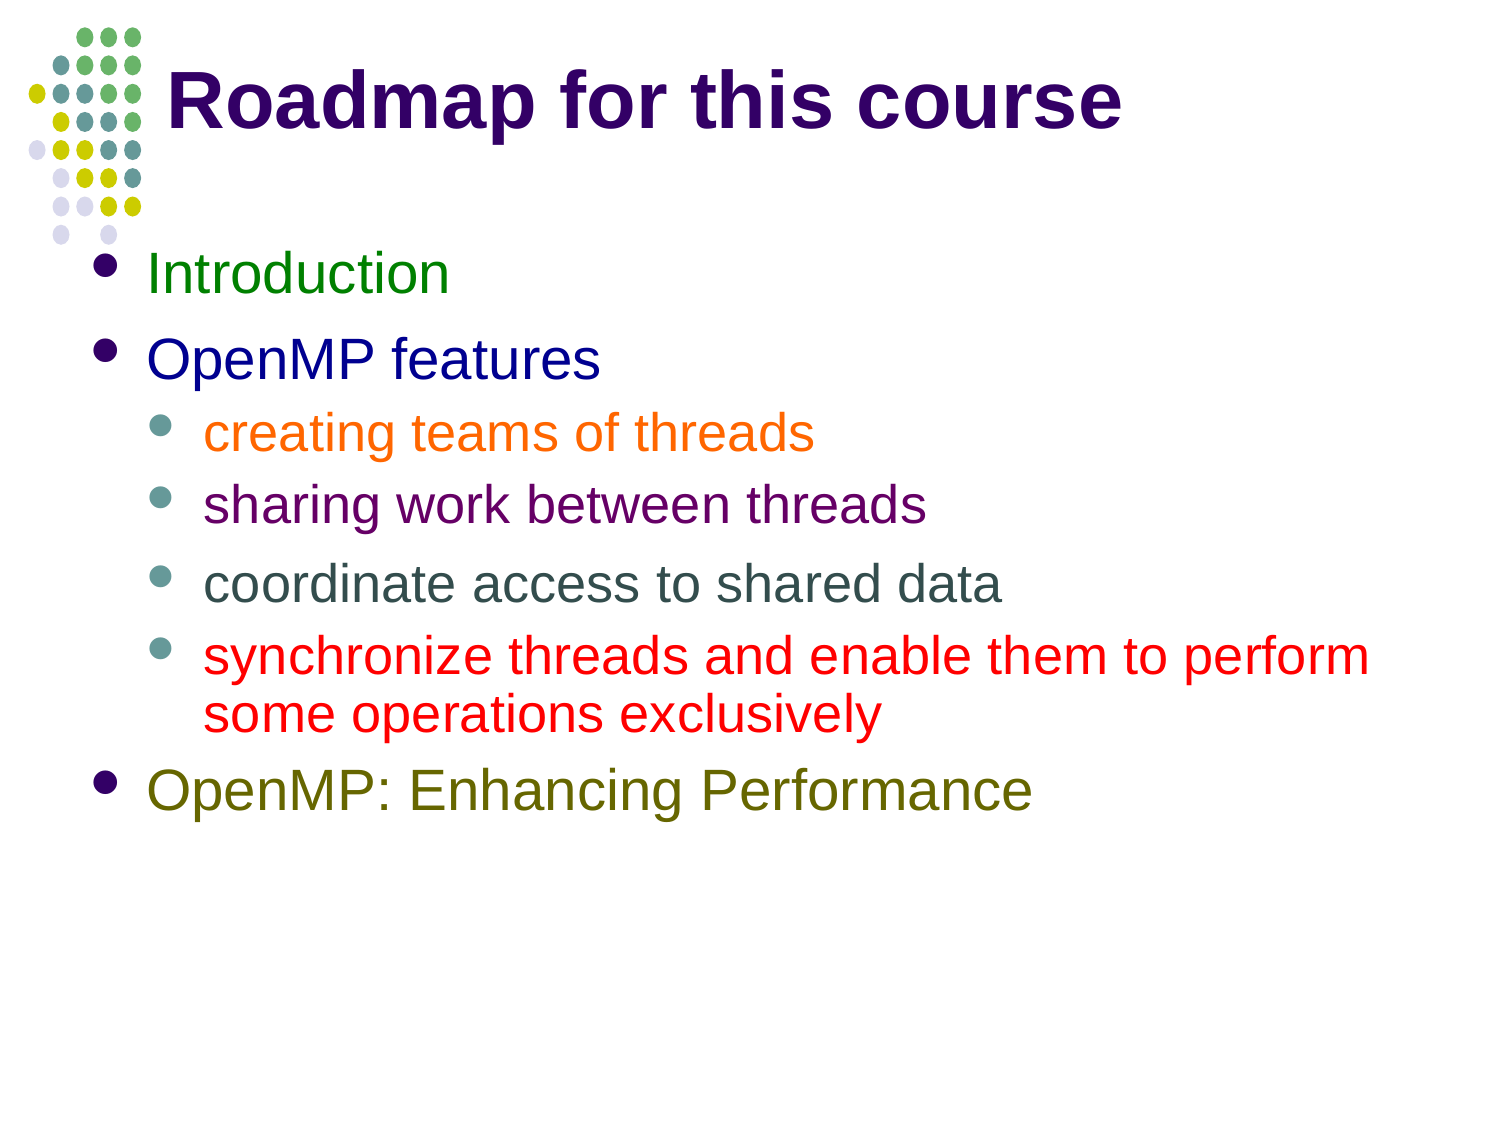

# Roadmap for this course
Introduction
OpenMP features
creating teams of threads
sharing work between threads
coordinate access to shared data
synchronize threads and enable them to perform some operations exclusively
OpenMP: Enhancing Performance